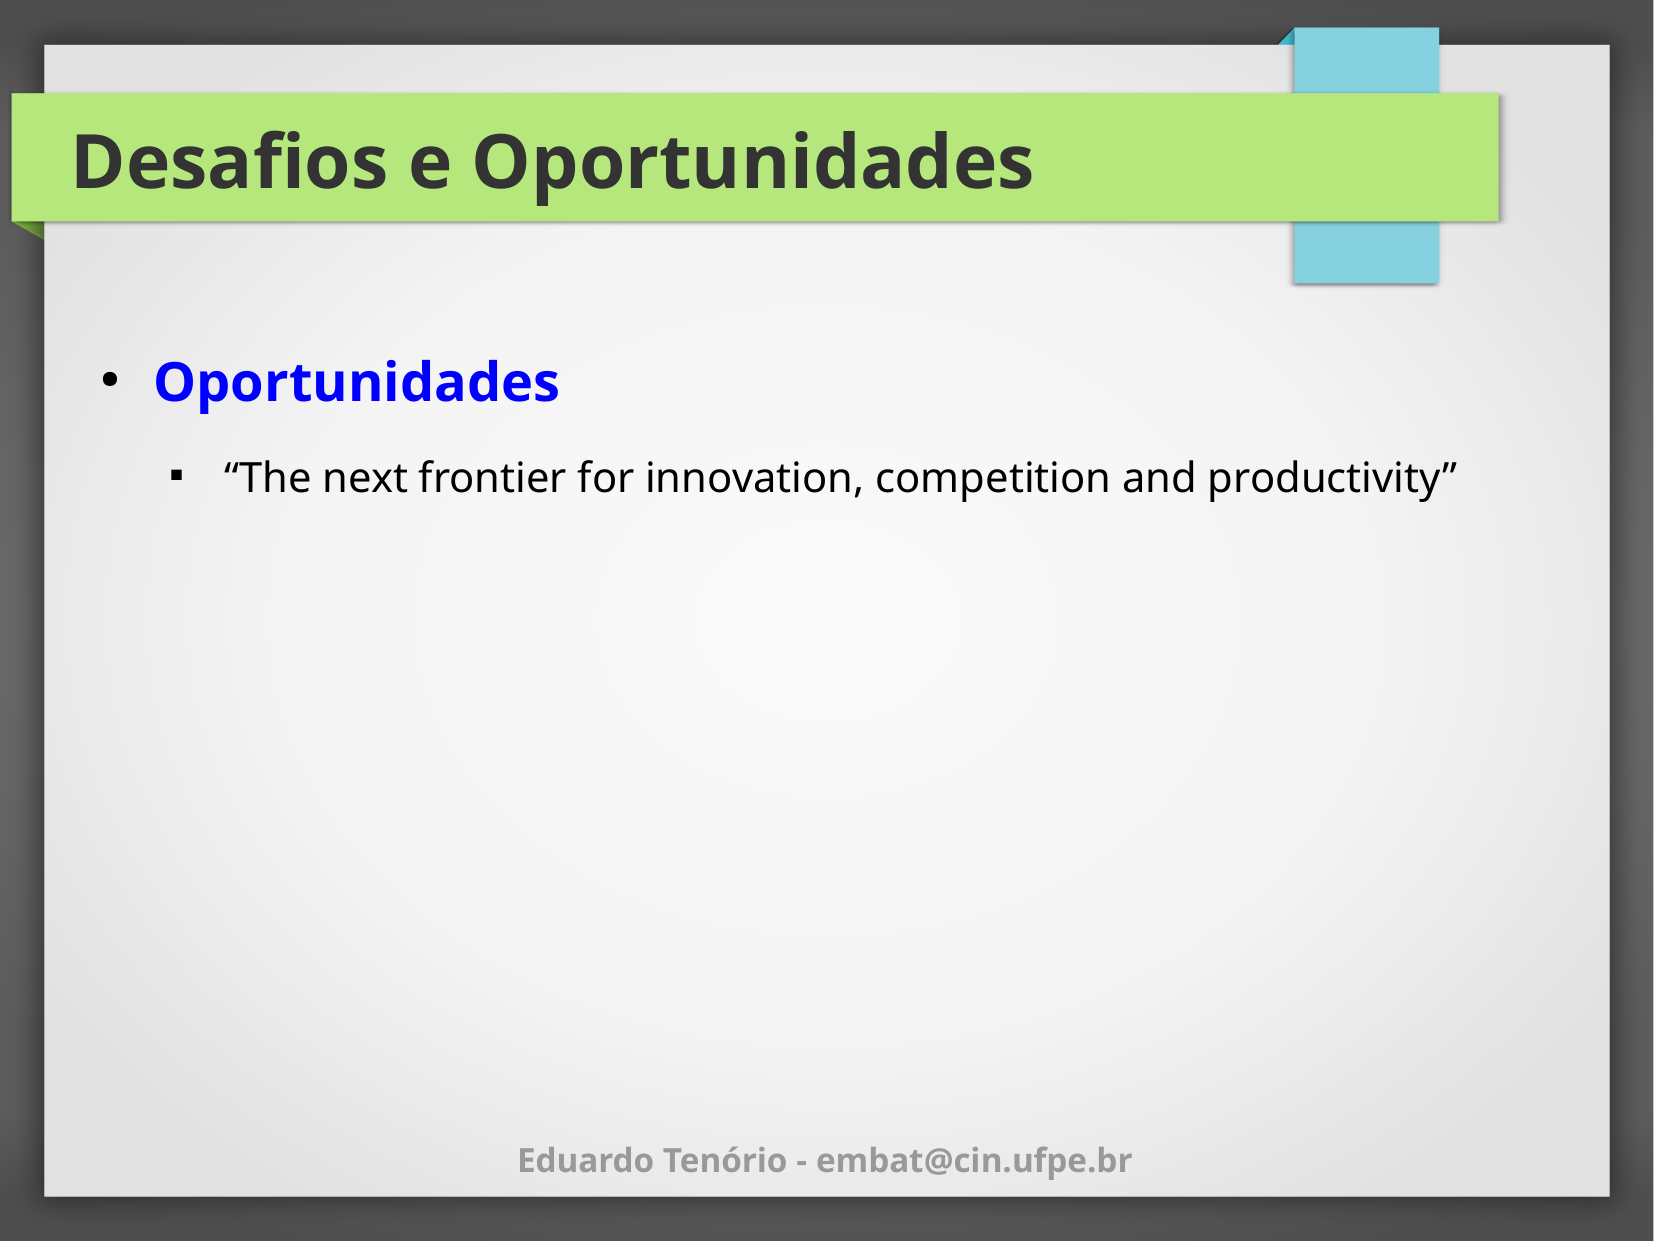

# Desafios e Oportunidades
Oportunidades
“The next frontier for innovation, competition and productivity”
Eduardo Tenório - embat@cin.ufpe.br